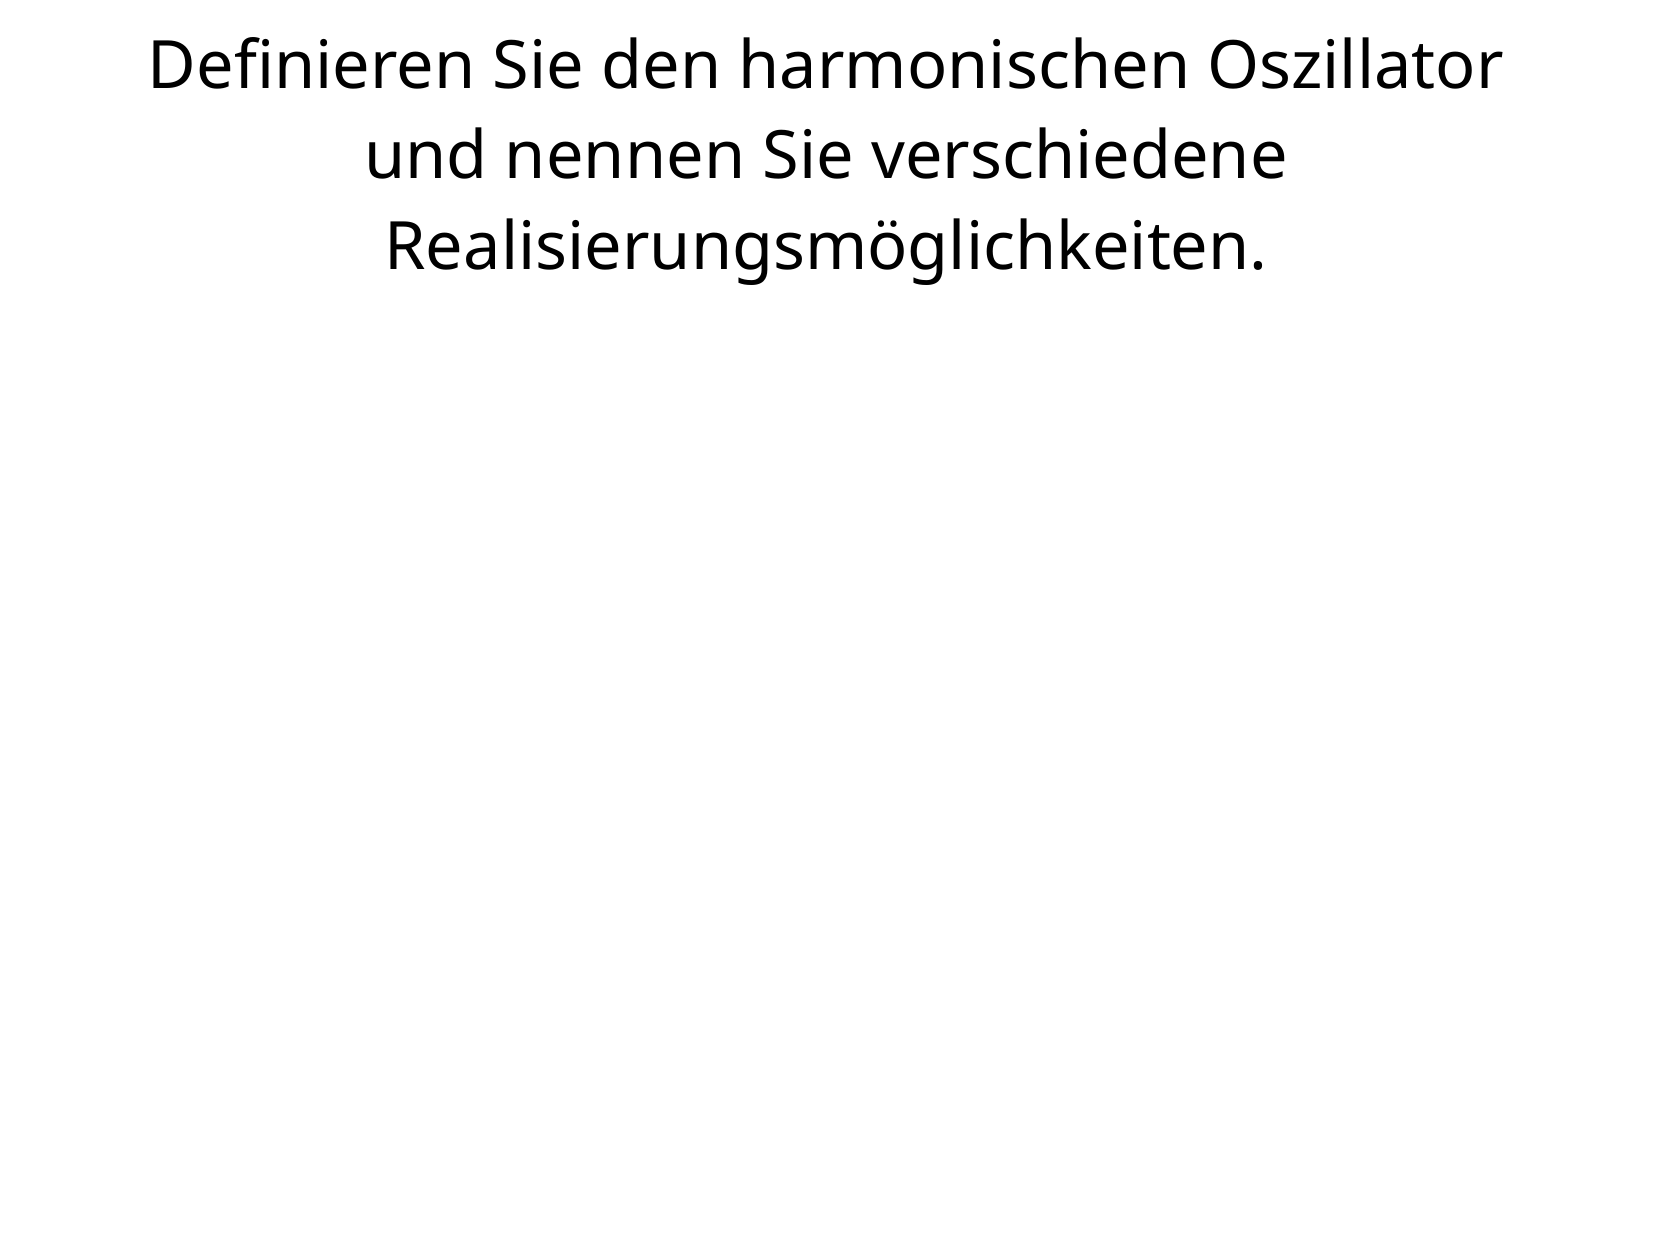

# Definieren Sie den harmonischen Oszillator und nennen Sie verschiedene Realisierungsmöglichkeiten.